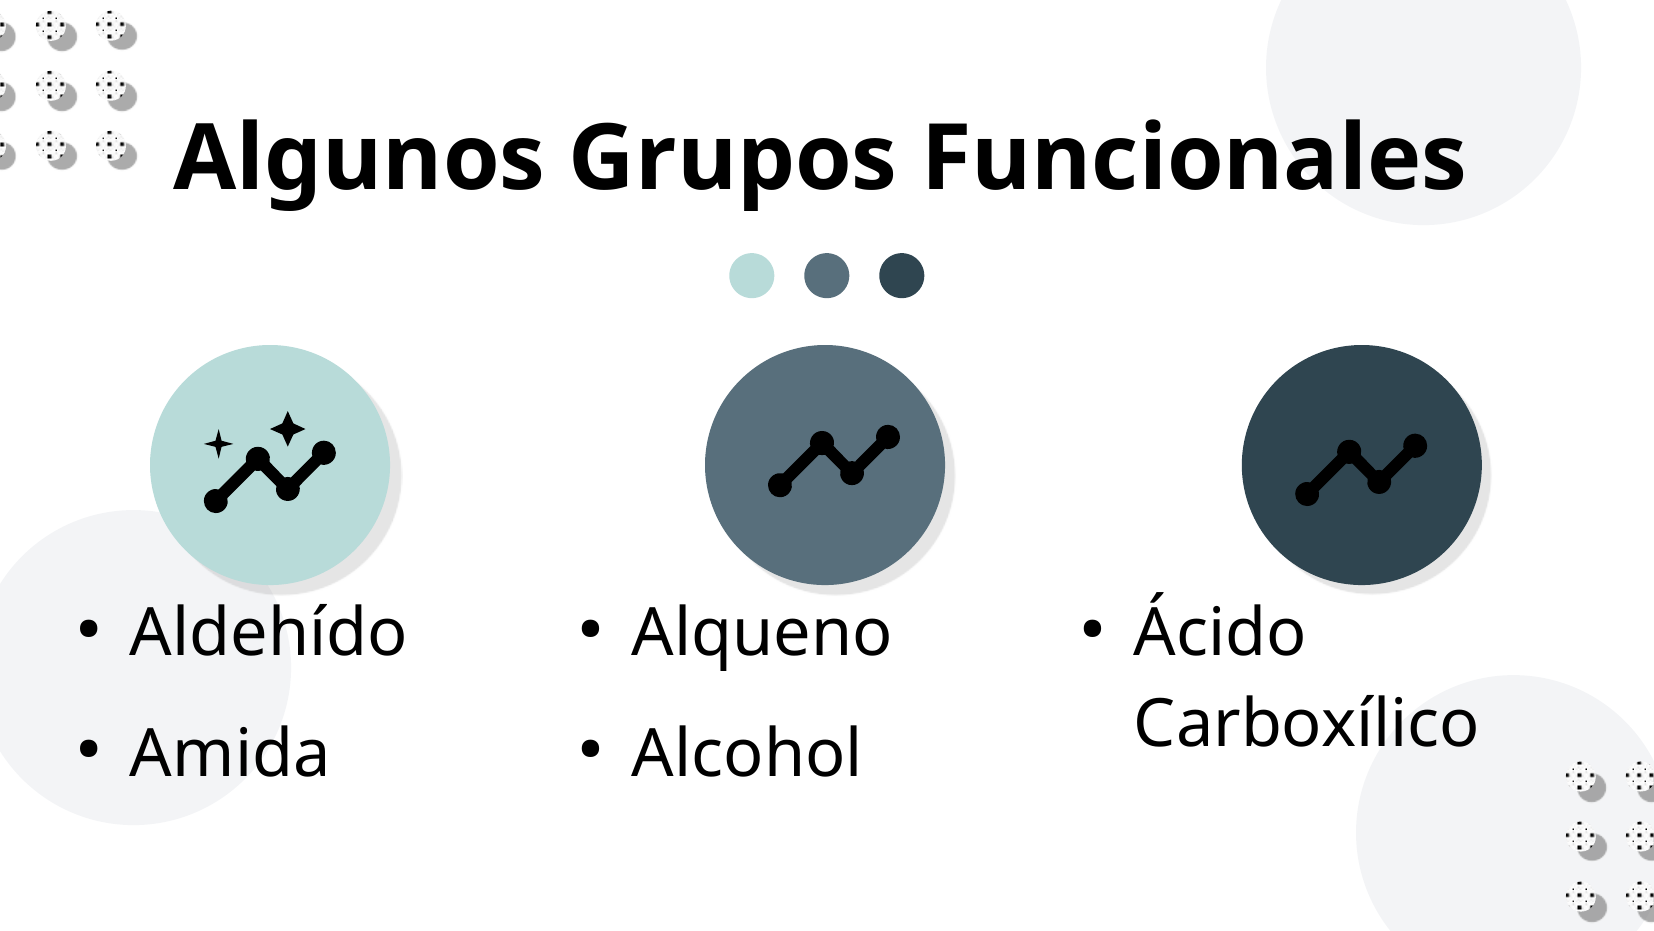

# Algunos Grupos Funcionales
Aldehído
Amida
Alqueno
Alcohol
Ácido Carboxílico